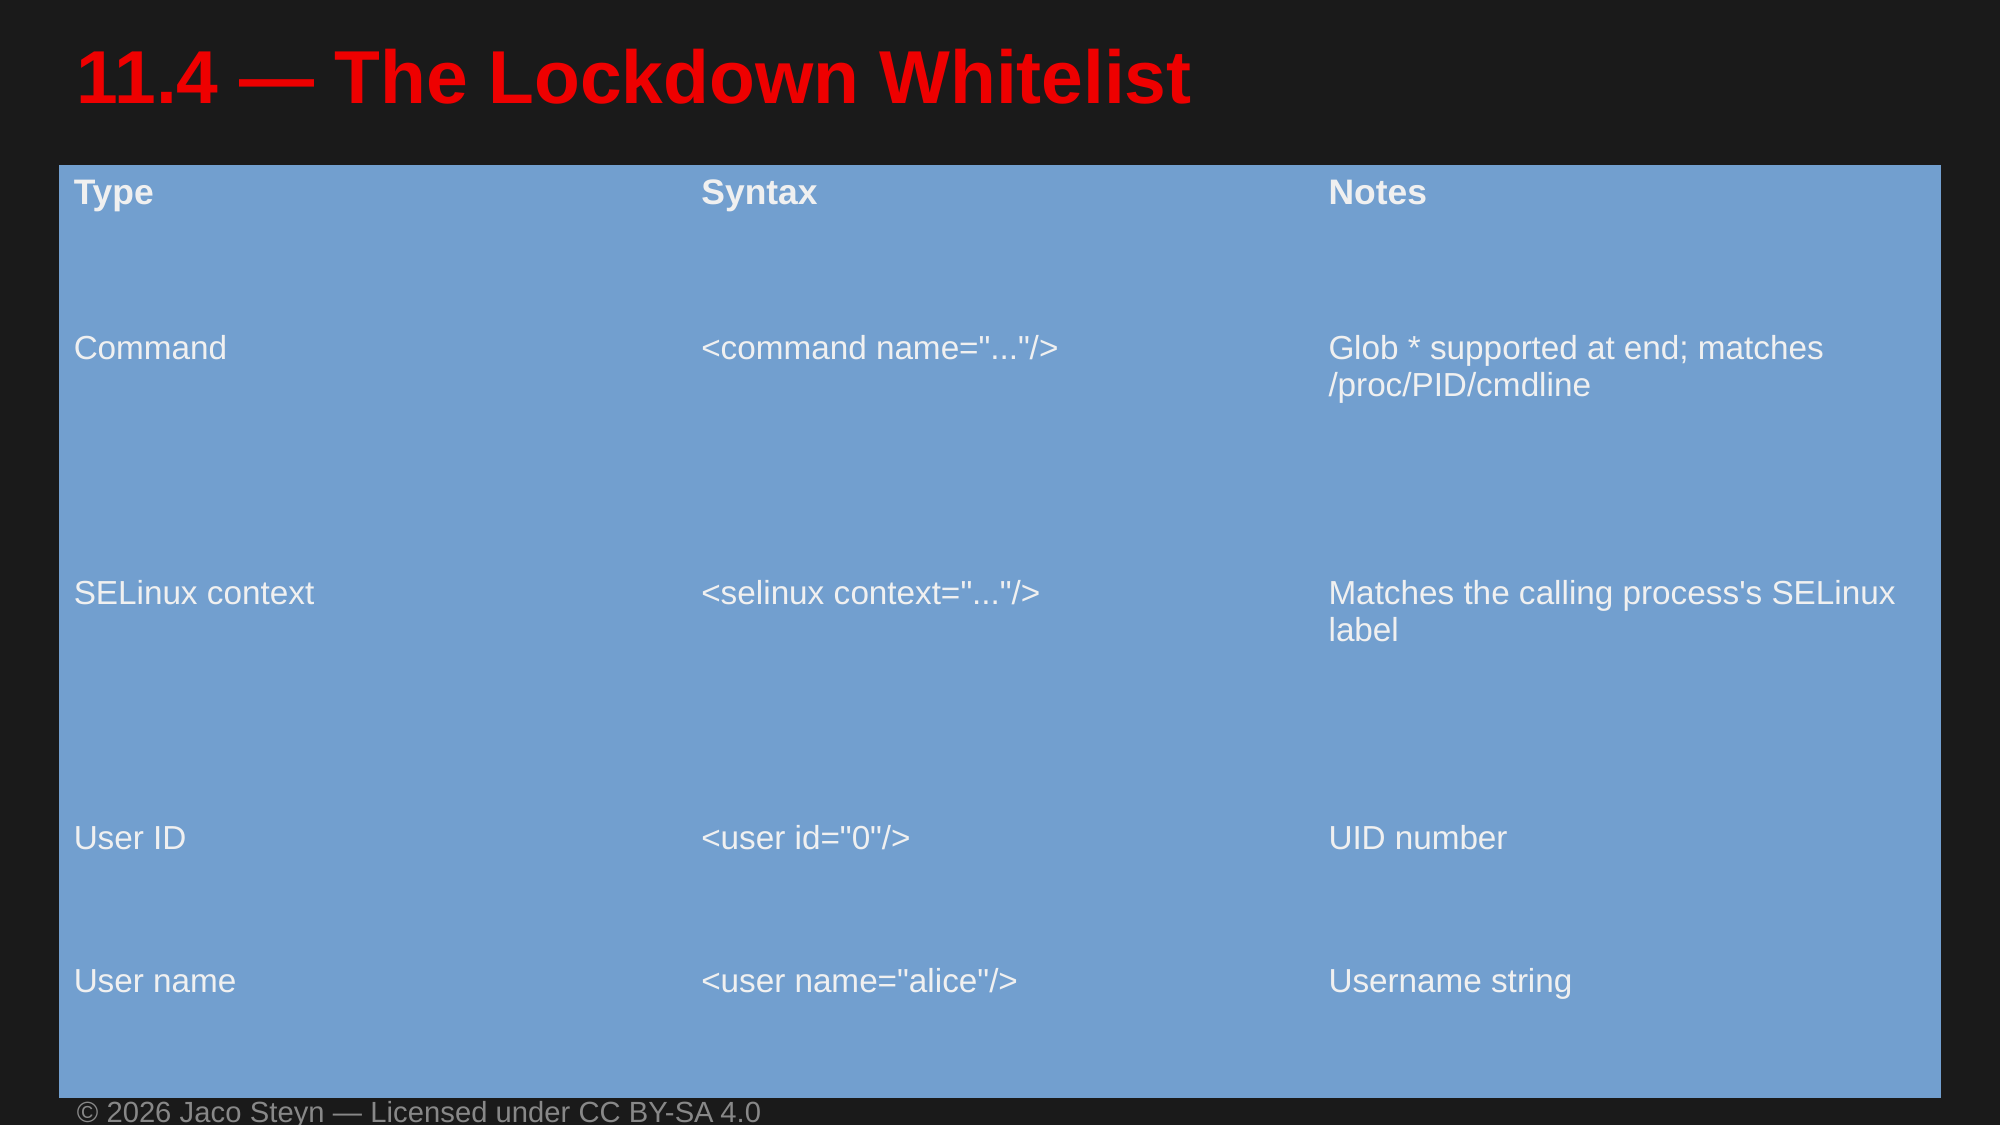

11.4 — The Lockdown Whitelist
| Type | Syntax | Notes |
| --- | --- | --- |
| Command | <command name="..."/> | Glob \* supported at end; matches /proc/PID/cmdline |
| SELinux context | <selinux context="..."/> | Matches the calling process's SELinux label |
| User ID | <user id="0"/> | UID number |
| User name | <user name="alice"/> | Username string |
© 2026 Jaco Steyn — Licensed under CC BY-SA 4.0